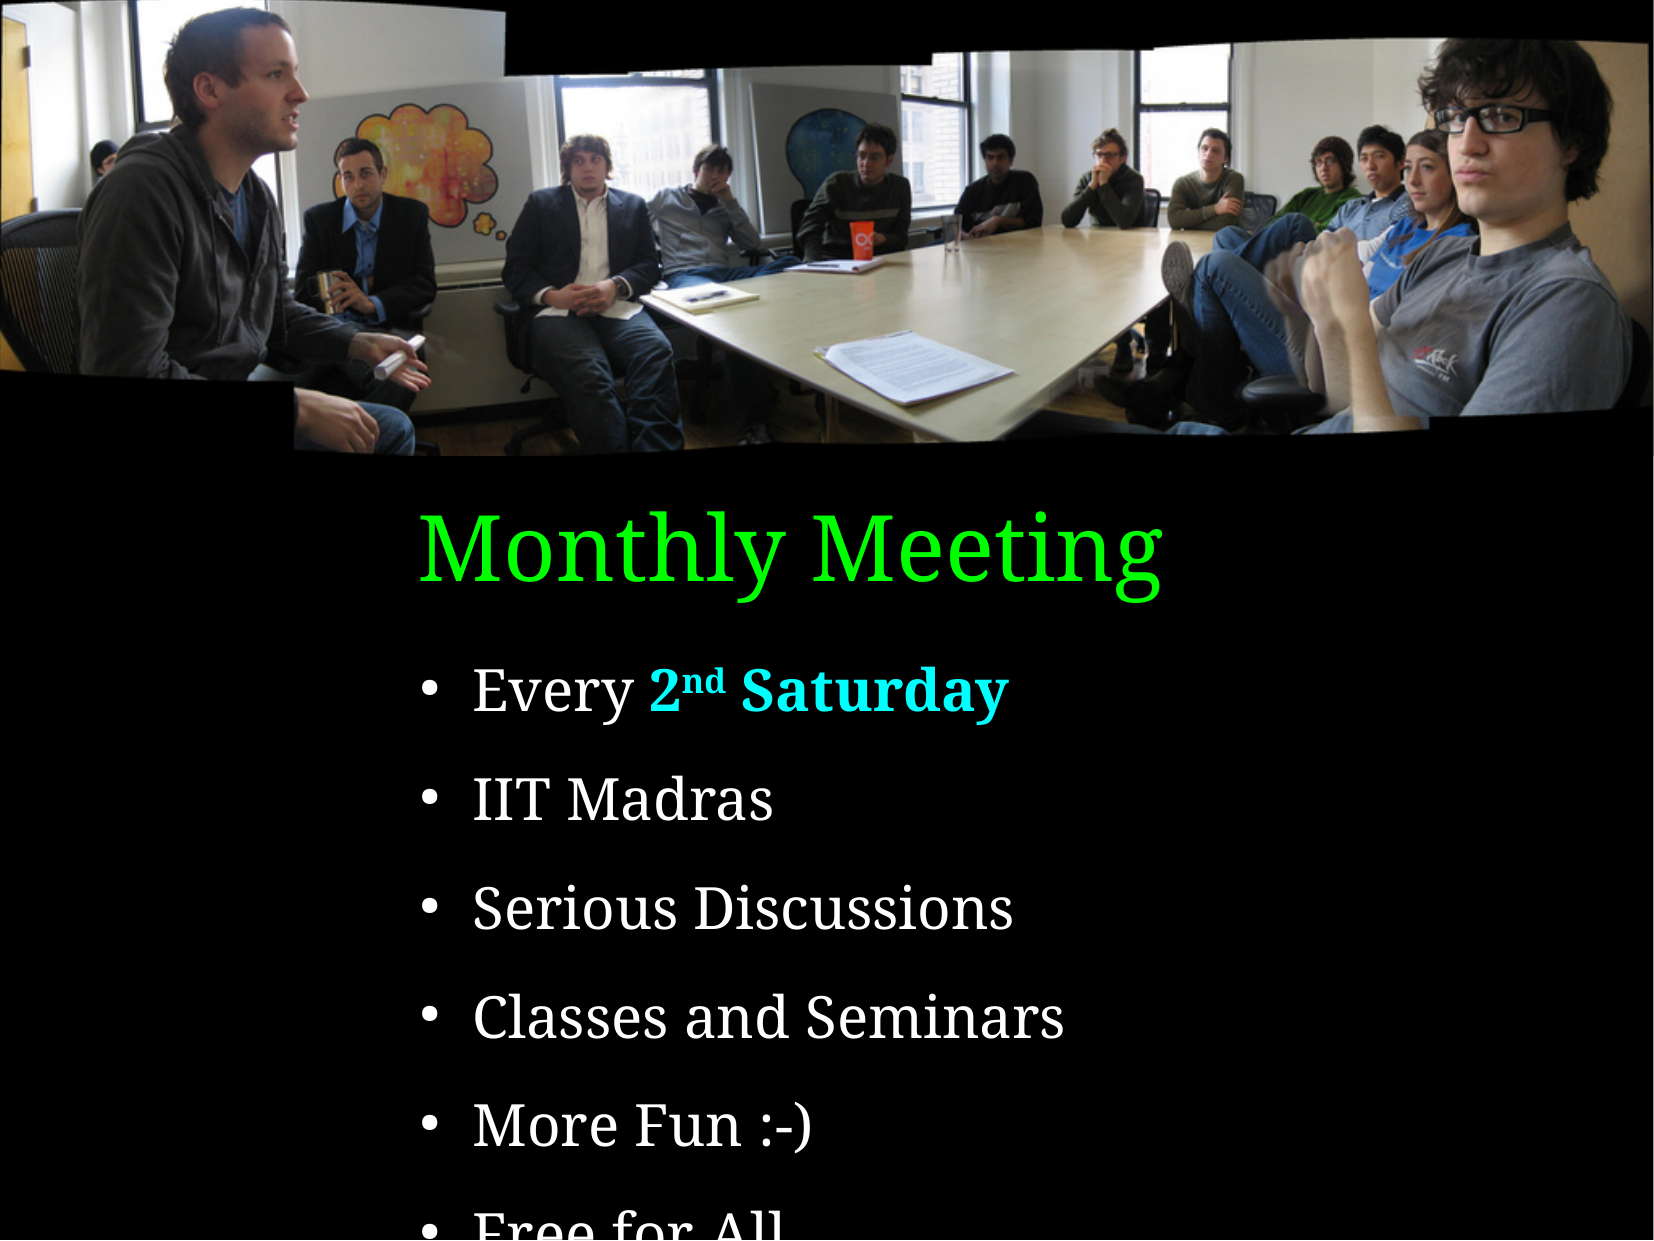

# Monthly Meeting
Every 2nd Saturday
IIT Madras
Serious Discussions
Classes and Seminars
More Fun :-)
Free for All